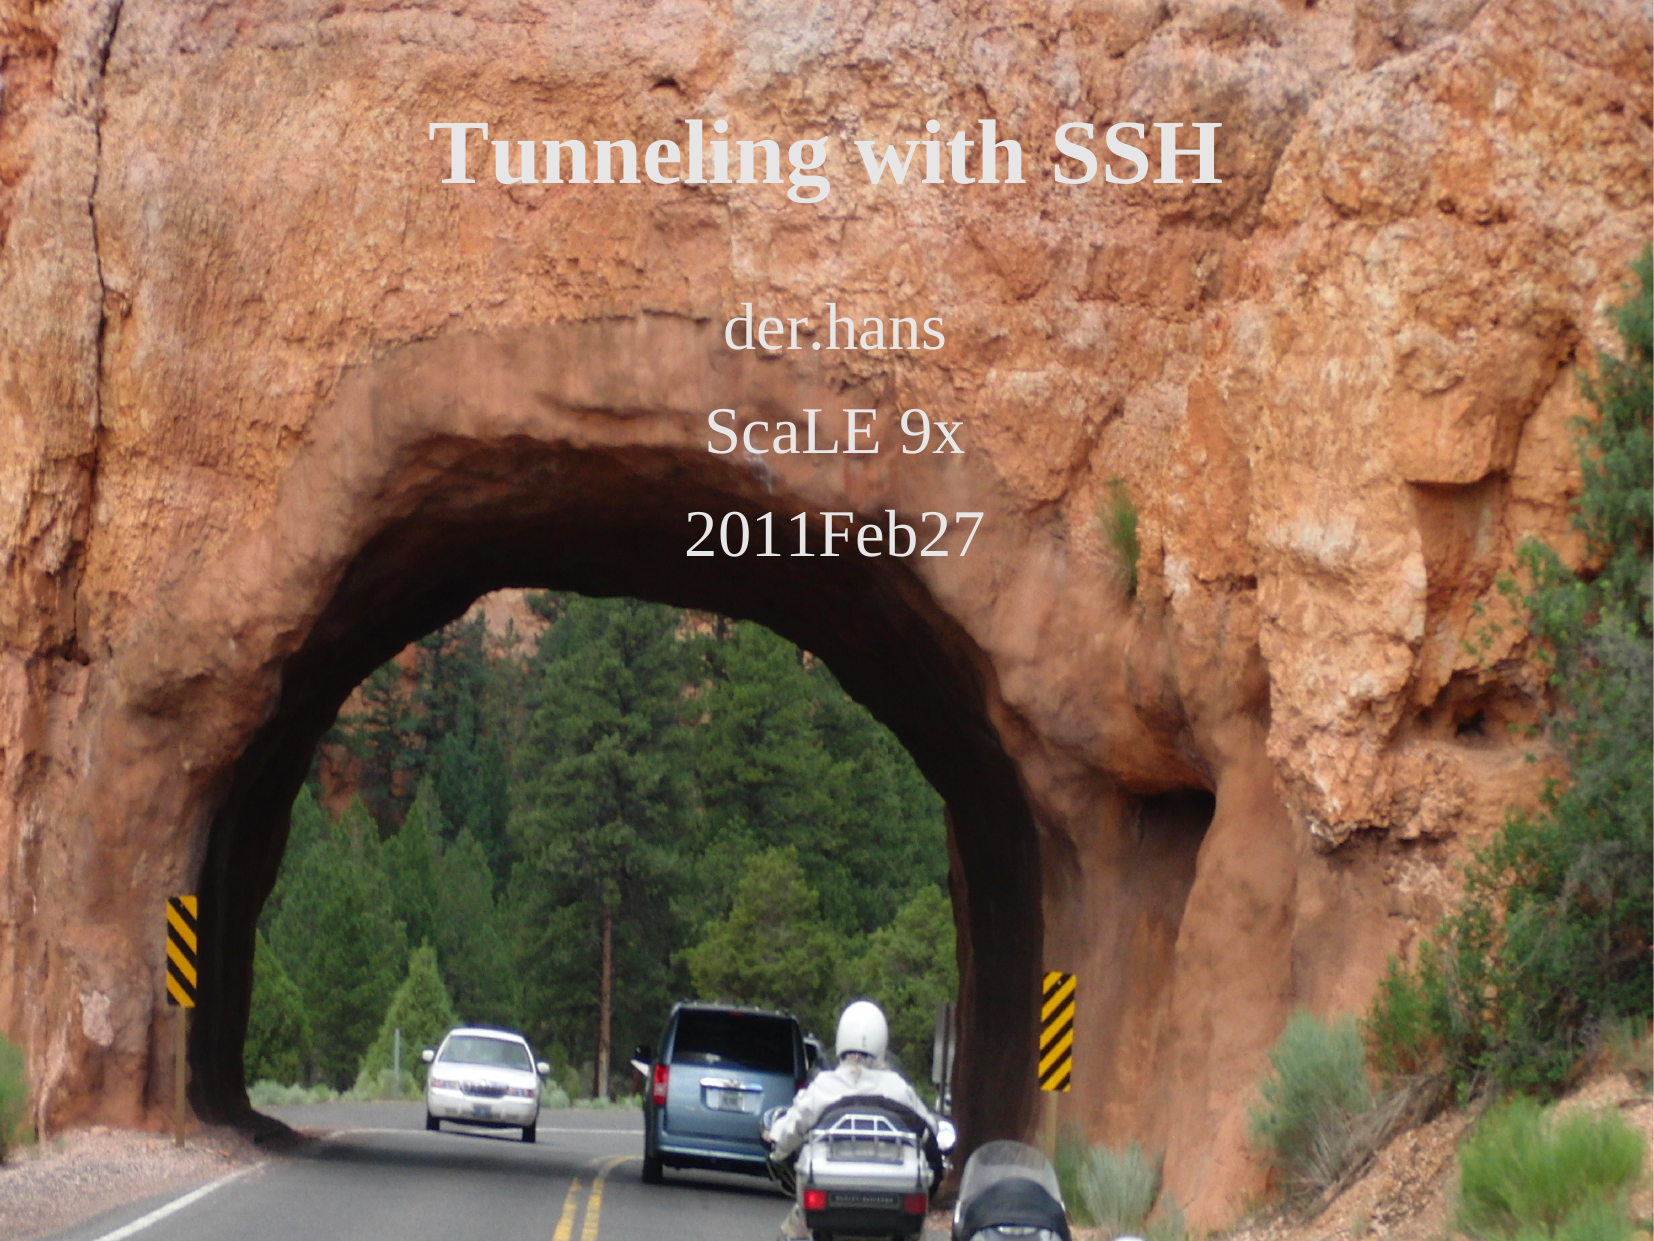

# Tunneling with SSH
der.hans
ScaLE 9x
2011Feb27